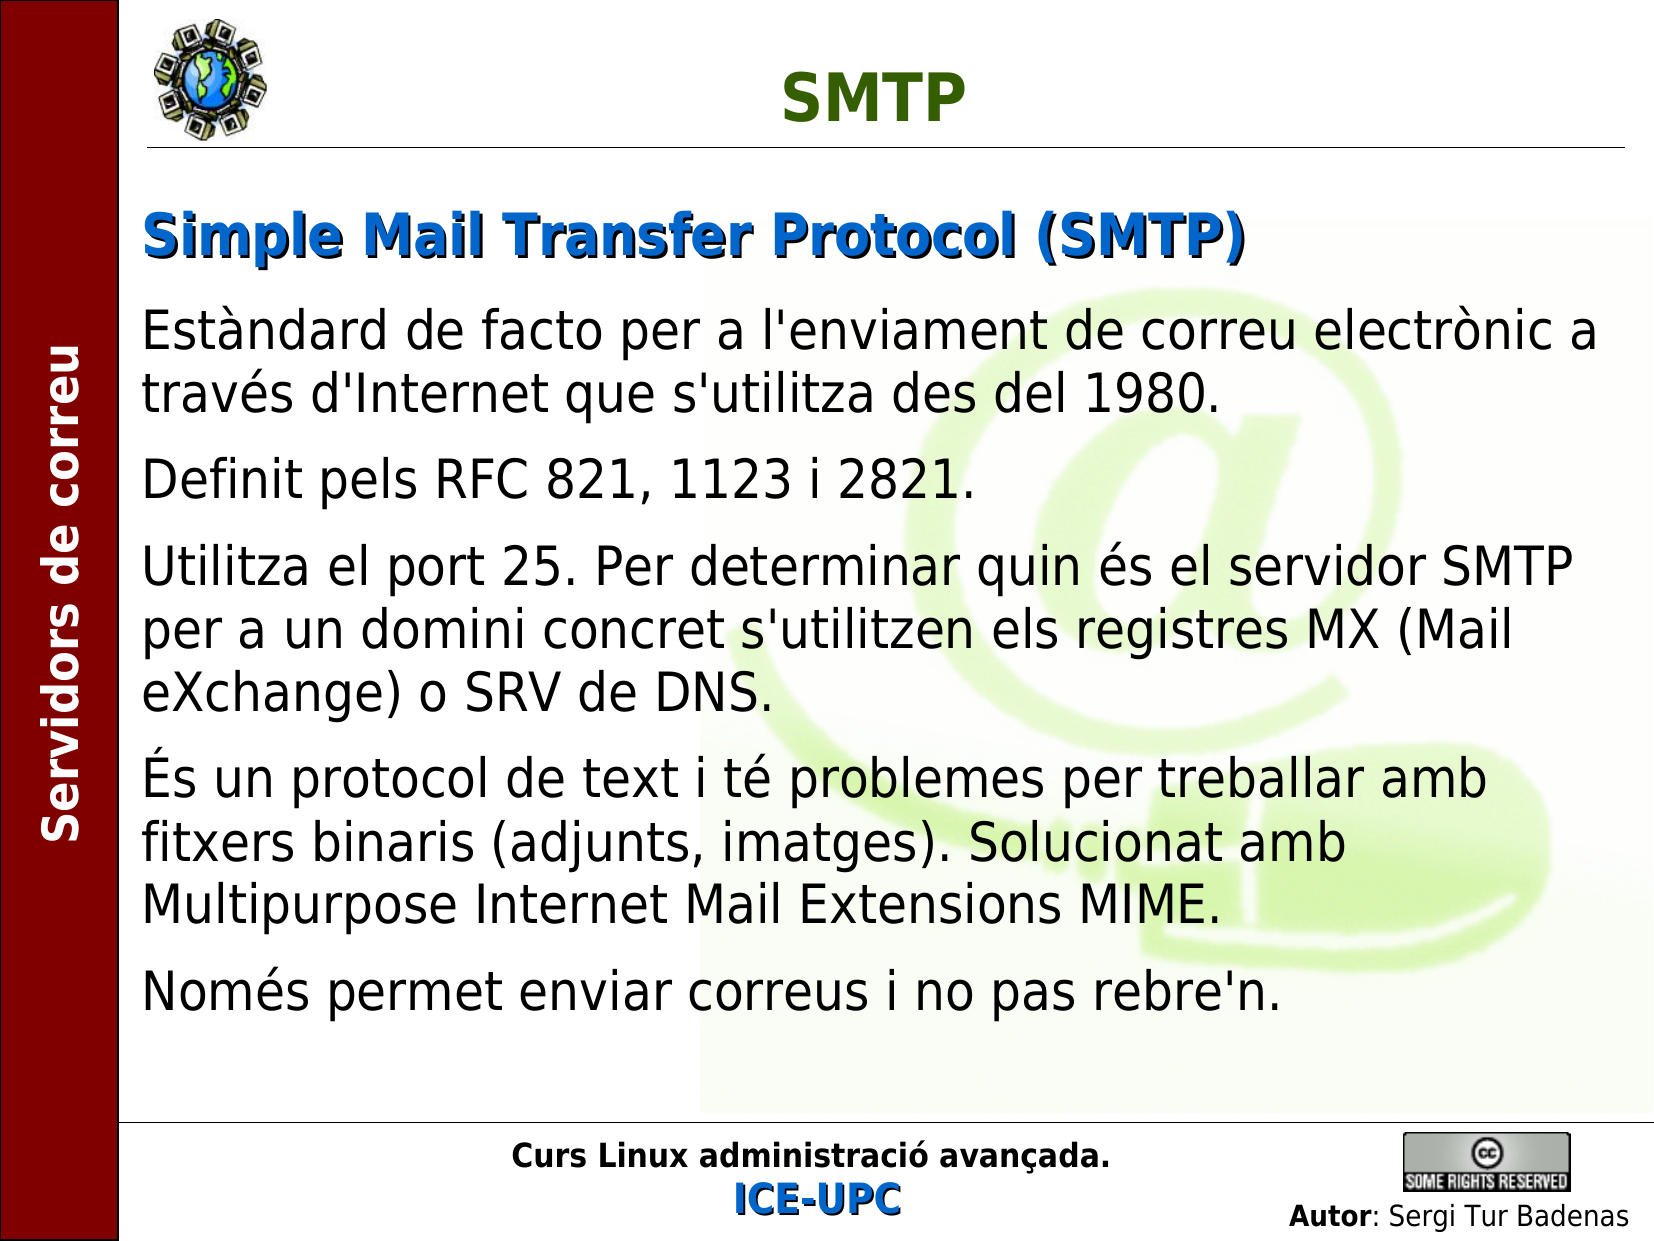

# SMTP
Simple Mail Transfer Protocol (SMTP)
Estàndard de facto per a l'enviament de correu electrònic a través d'Internet que s'utilitza des del 1980.
Definit pels RFC 821, 1123 i 2821.
Utilitza el port 25. Per determinar quin és el servidor SMTP per a un domini concret s'utilitzen els registres MX (Mail eXchange) o SRV de DNS.
És un protocol de text i té problemes per treballar amb fitxers binaris (adjunts, imatges). Solucionat amb Multipurpose Internet Mail Extensions MIME.
Només permet enviar correus i no pas rebre'n.